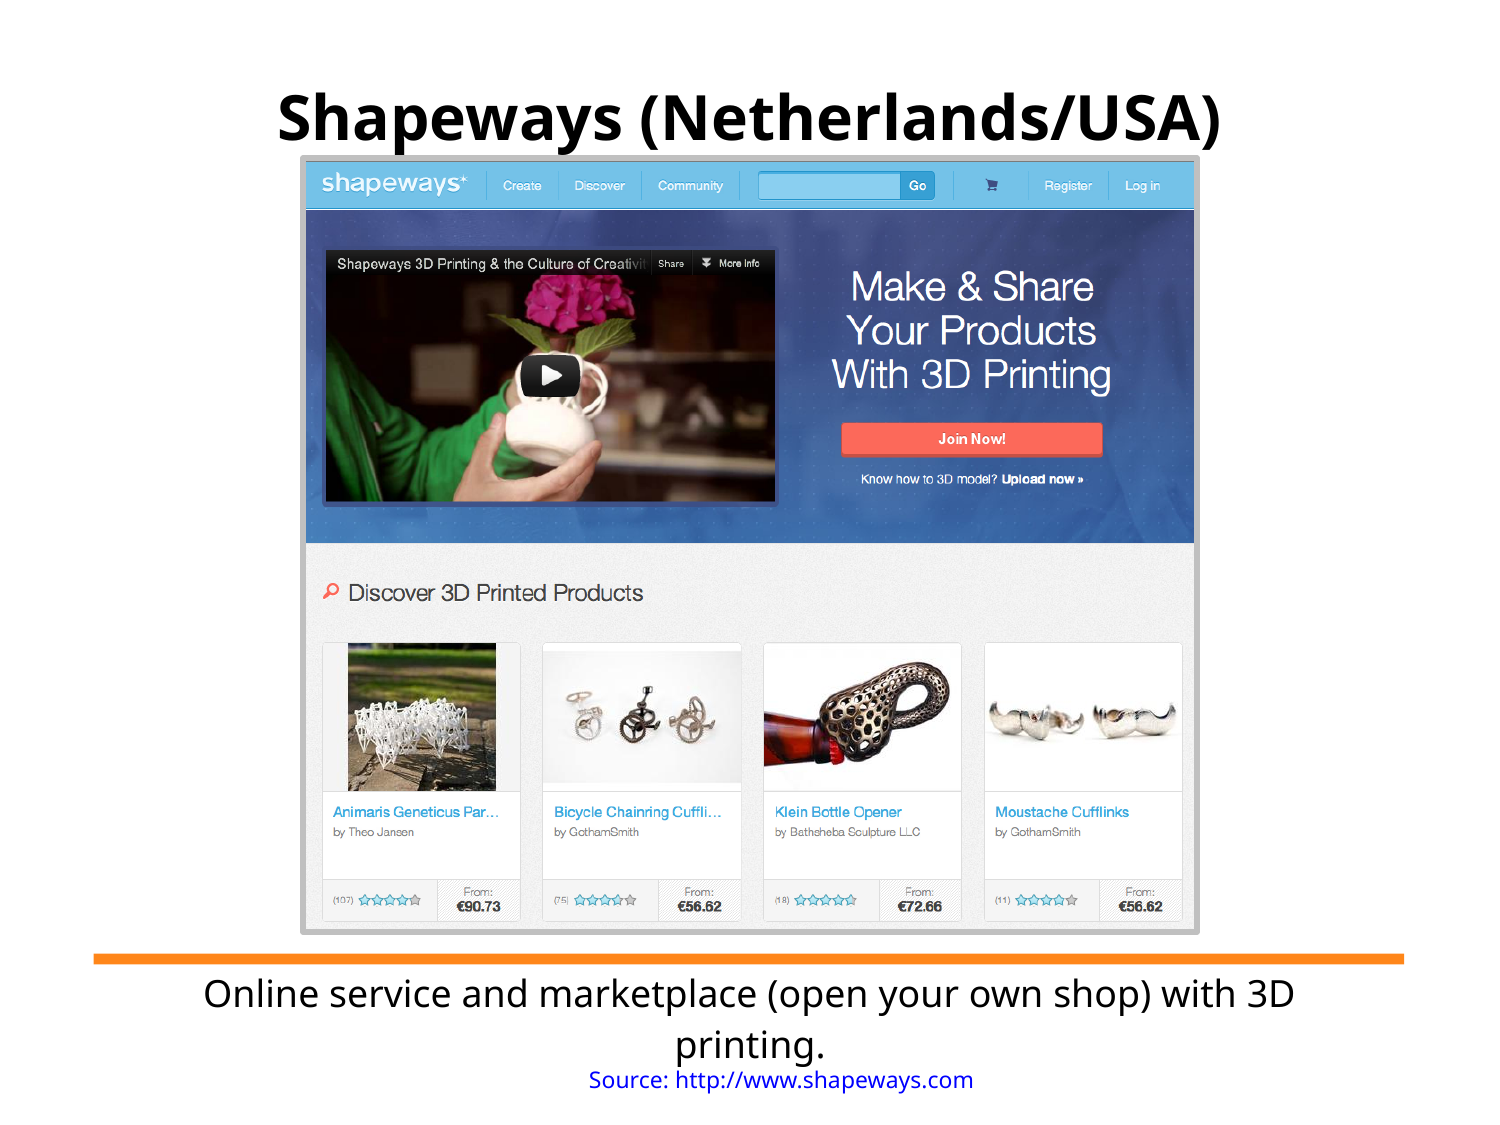

# Shapeways (Netherlands/USA)
Source: http://www.shapeways.com
Online service and marketplace (open your own shop) with 3D printing.
Source: http://www.shapeways.com